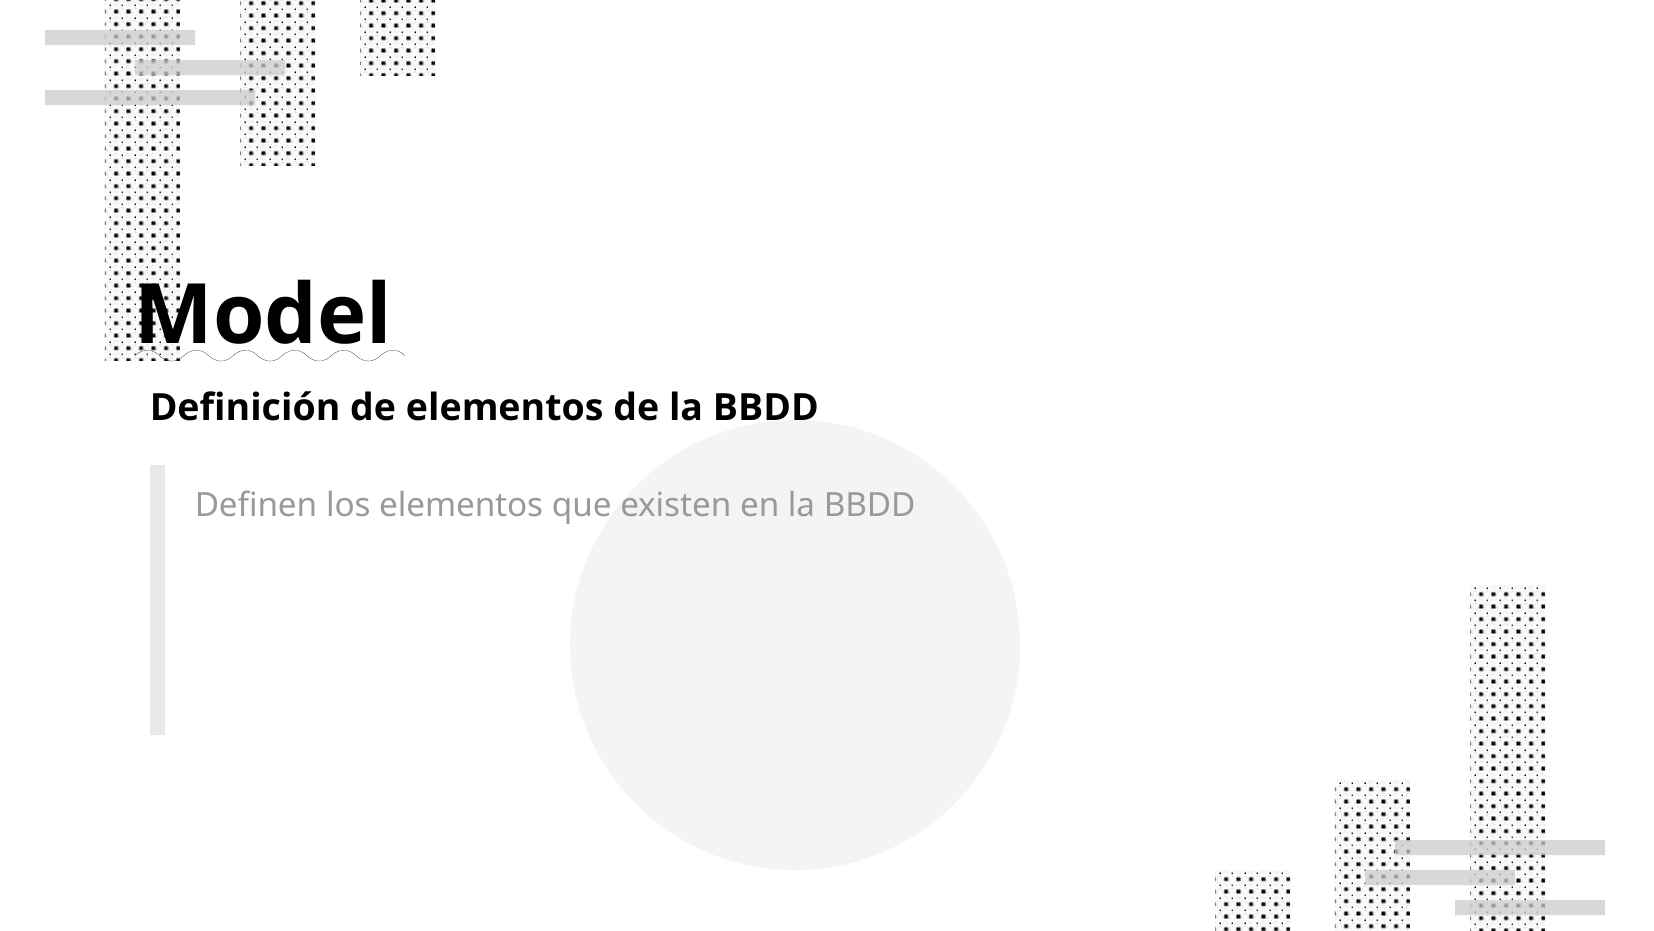

Model
Definición de elementos de la BBDD
Definen los elementos que existen en la BBDD